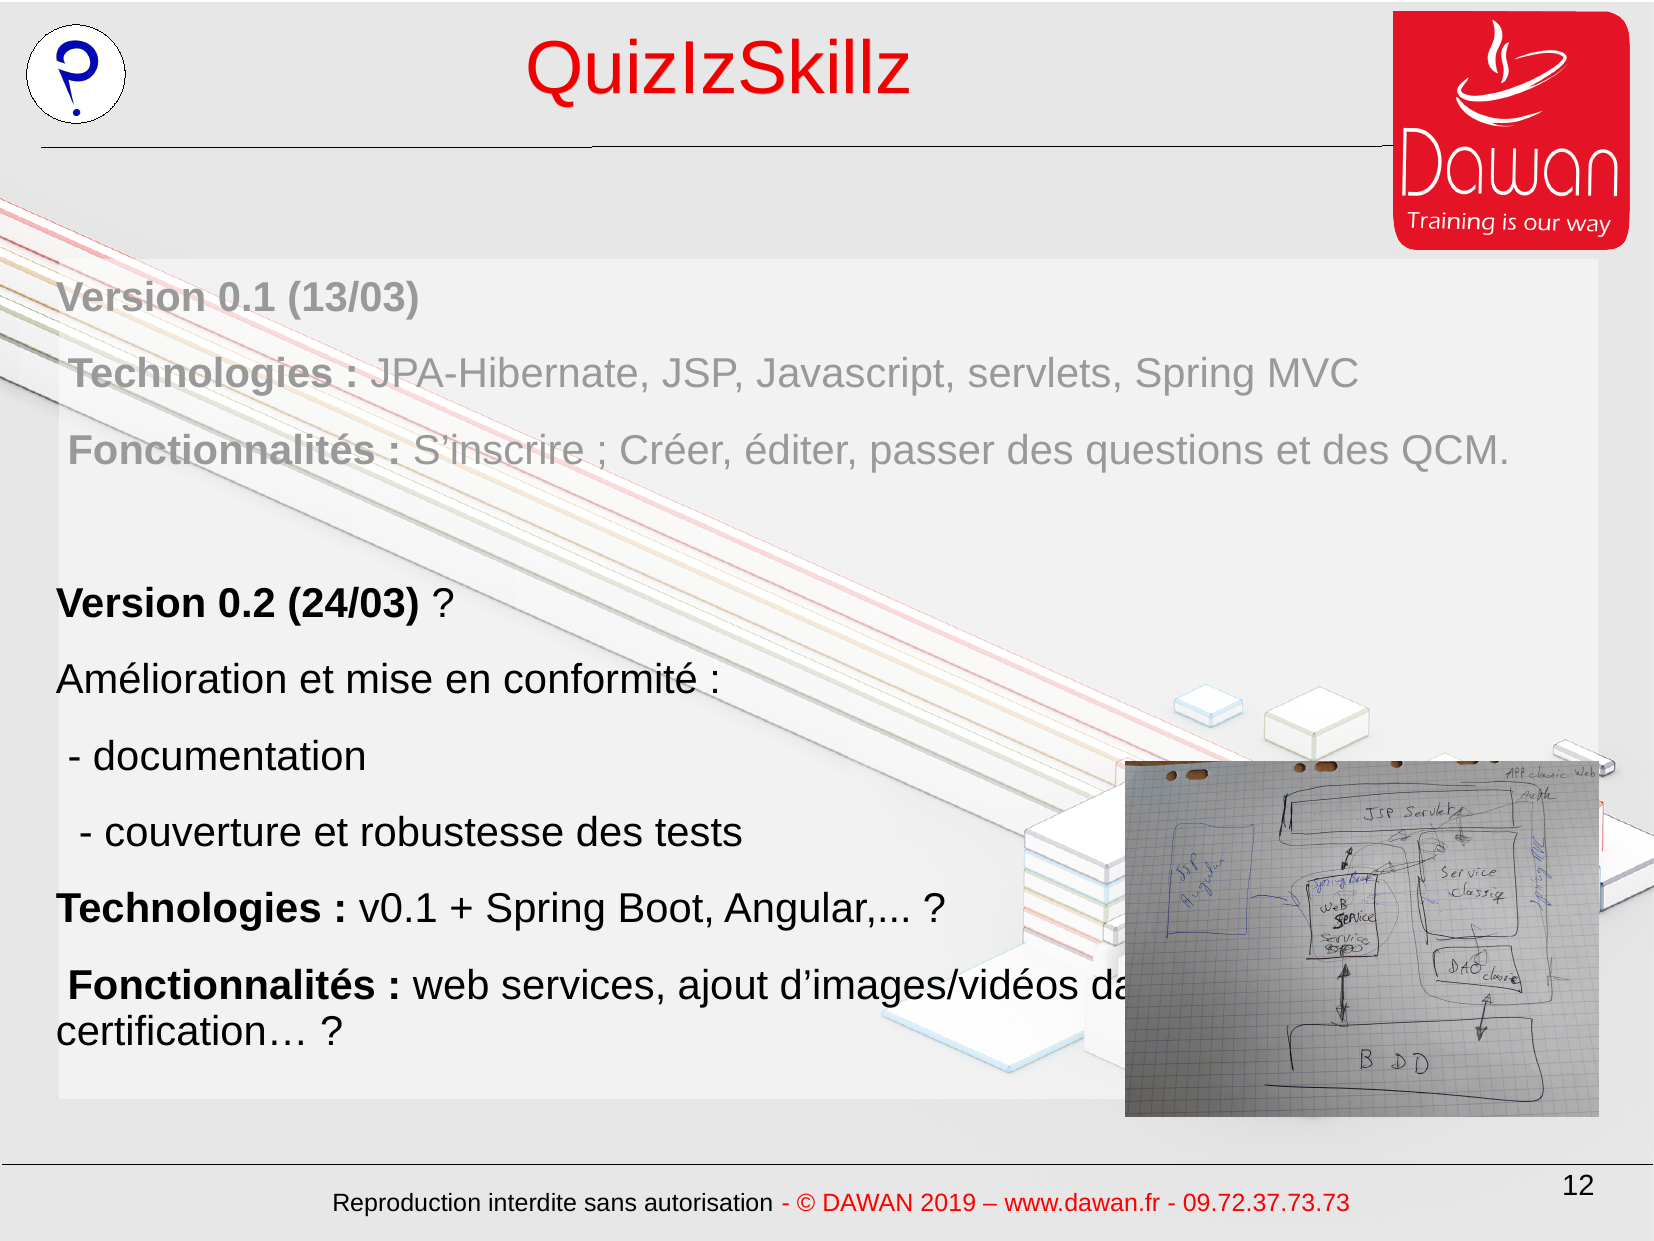

# QuizIzSkillz
Version 0.1 (13/03)
 Technologies : JPA-Hibernate, JSP, Javascript, servlets, Spring MVC
 Fonctionnalités : S’inscrire ; Créer, éditer, passer des questions et des QCM.
Version 0.2 (24/03) ?
Amélioration et mise en conformité :
 - documentation
 - couverture et robustesse des tests
Technologies : v0.1 + Spring Boot, Angular,... ?
 Fonctionnalités : web services, ajout d’images/vidéos dans les questions, certification… ?
12